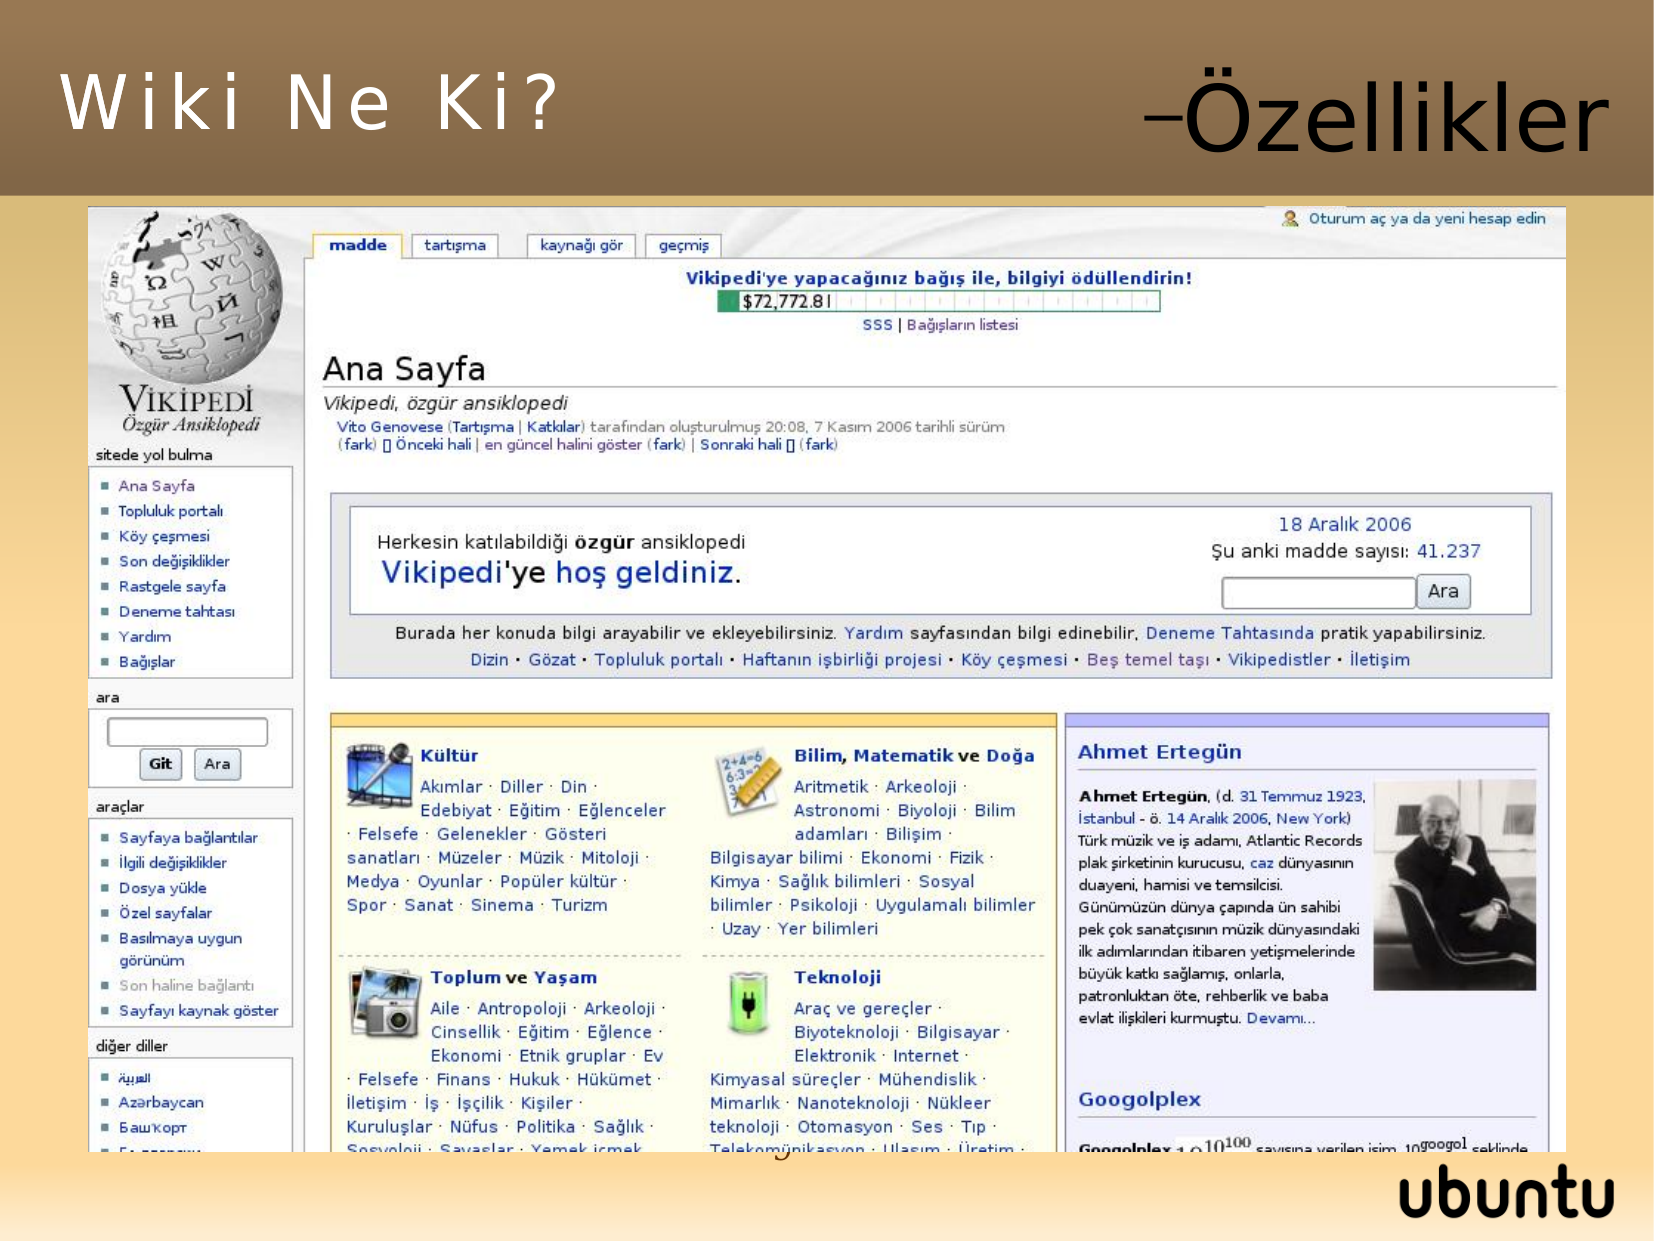

# Wiki
Wiki Ne Ki?
Özellikler
9